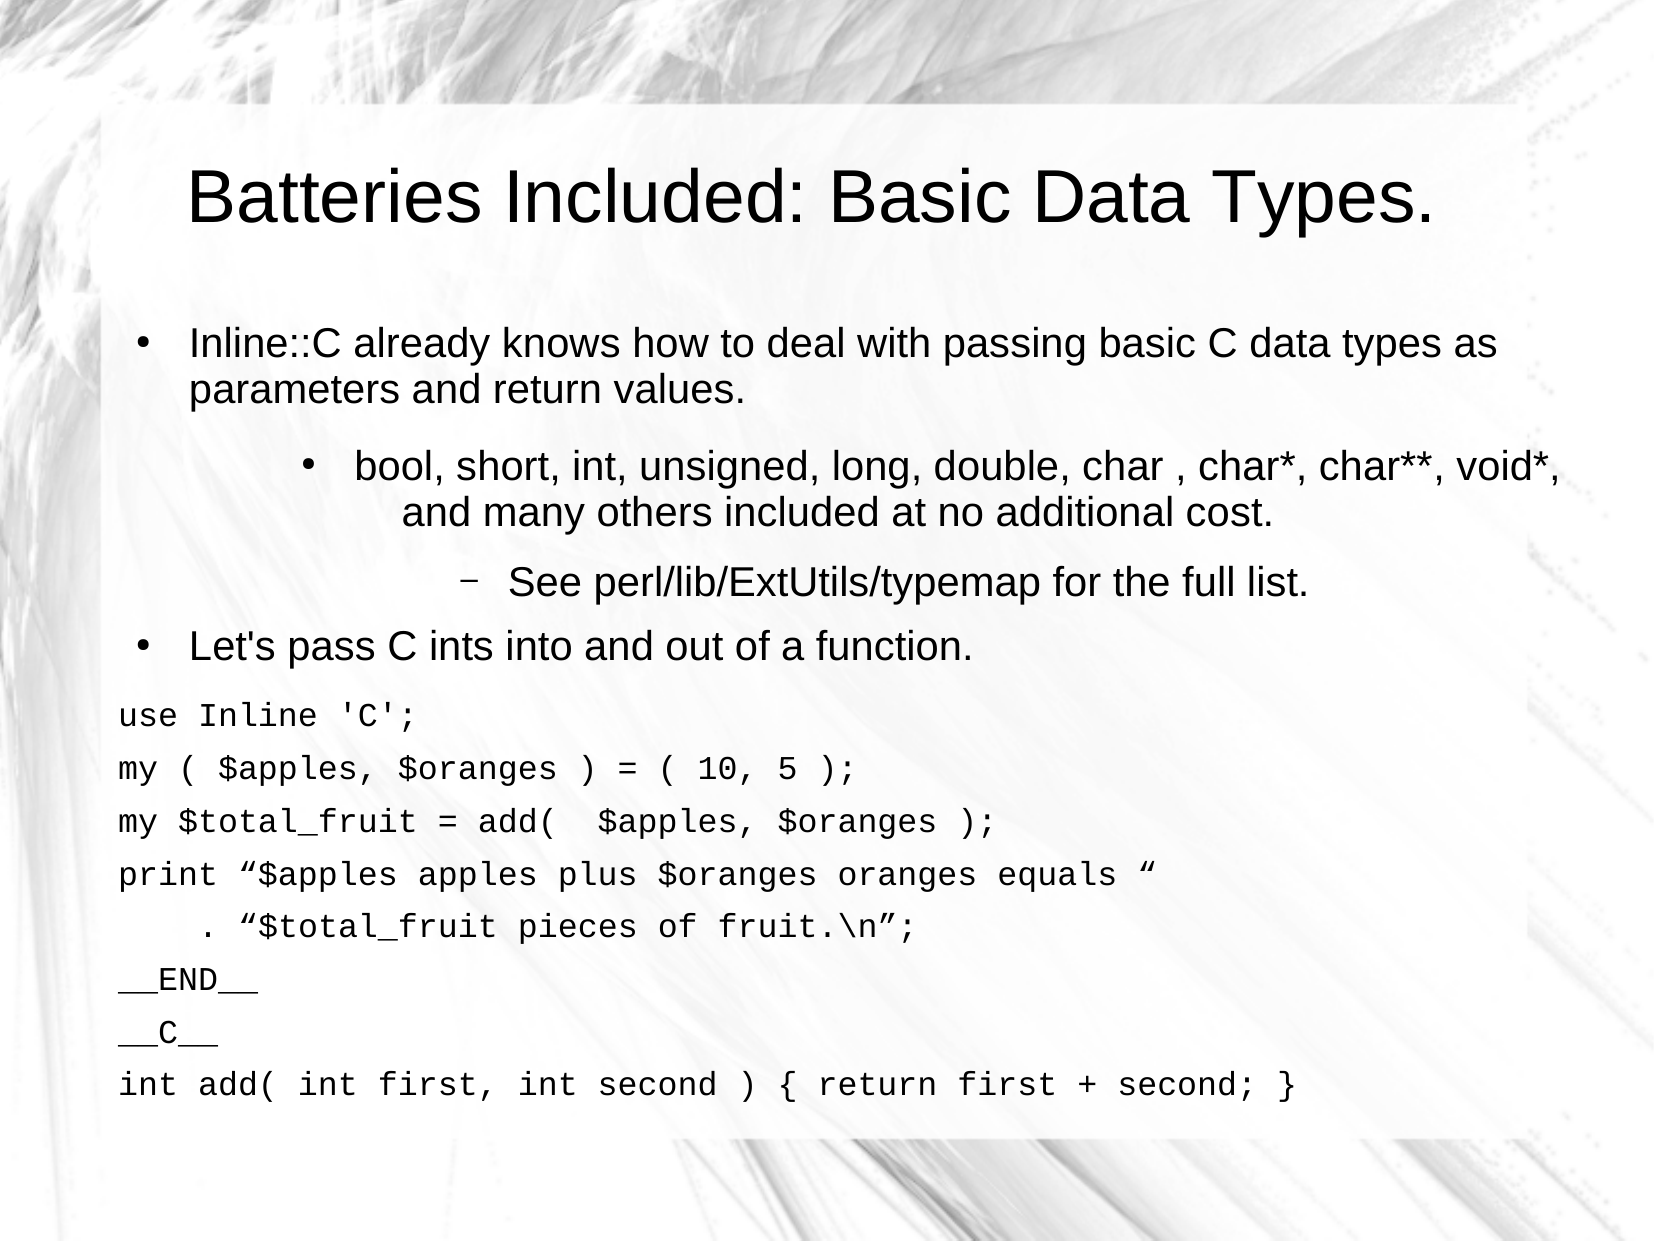

# Batteries Included: Basic Data Types.
Inline::C already knows how to deal with passing basic C data types as parameters and return values.
bool, short, int, unsigned, long, double, char , char*, char**, void*, and many others included at no additional cost.
See perl/lib/ExtUtils/typemap for the full list.
Let's pass C ints into and out of a function.
use Inline 'C';
my ( $apples, $oranges ) = ( 10, 5 );
my $total_fruit = add( $apples, $oranges );
print “$apples apples plus $oranges oranges equals “
 . “$total_fruit pieces of fruit.\n”;
__END__
__C__
int add( int first, int second ) { return first + second; }